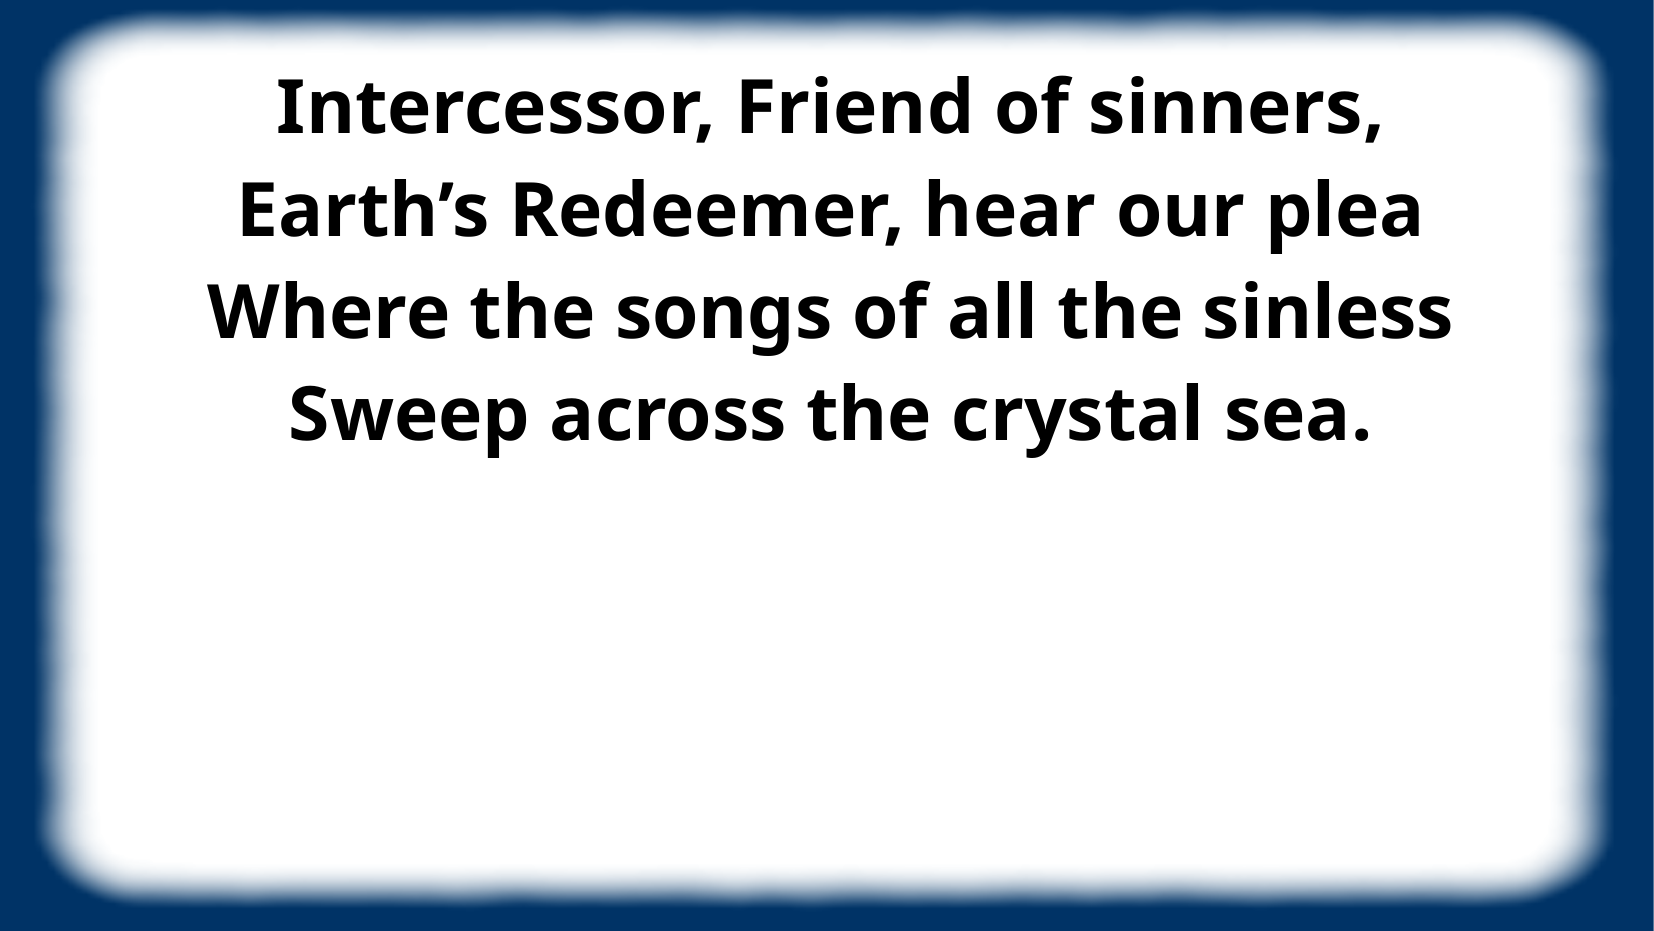

Intercessor, Friend of sinners,
Earth’s Redeemer, hear our plea
Where the songs of all the sinless
Sweep across the crystal sea.